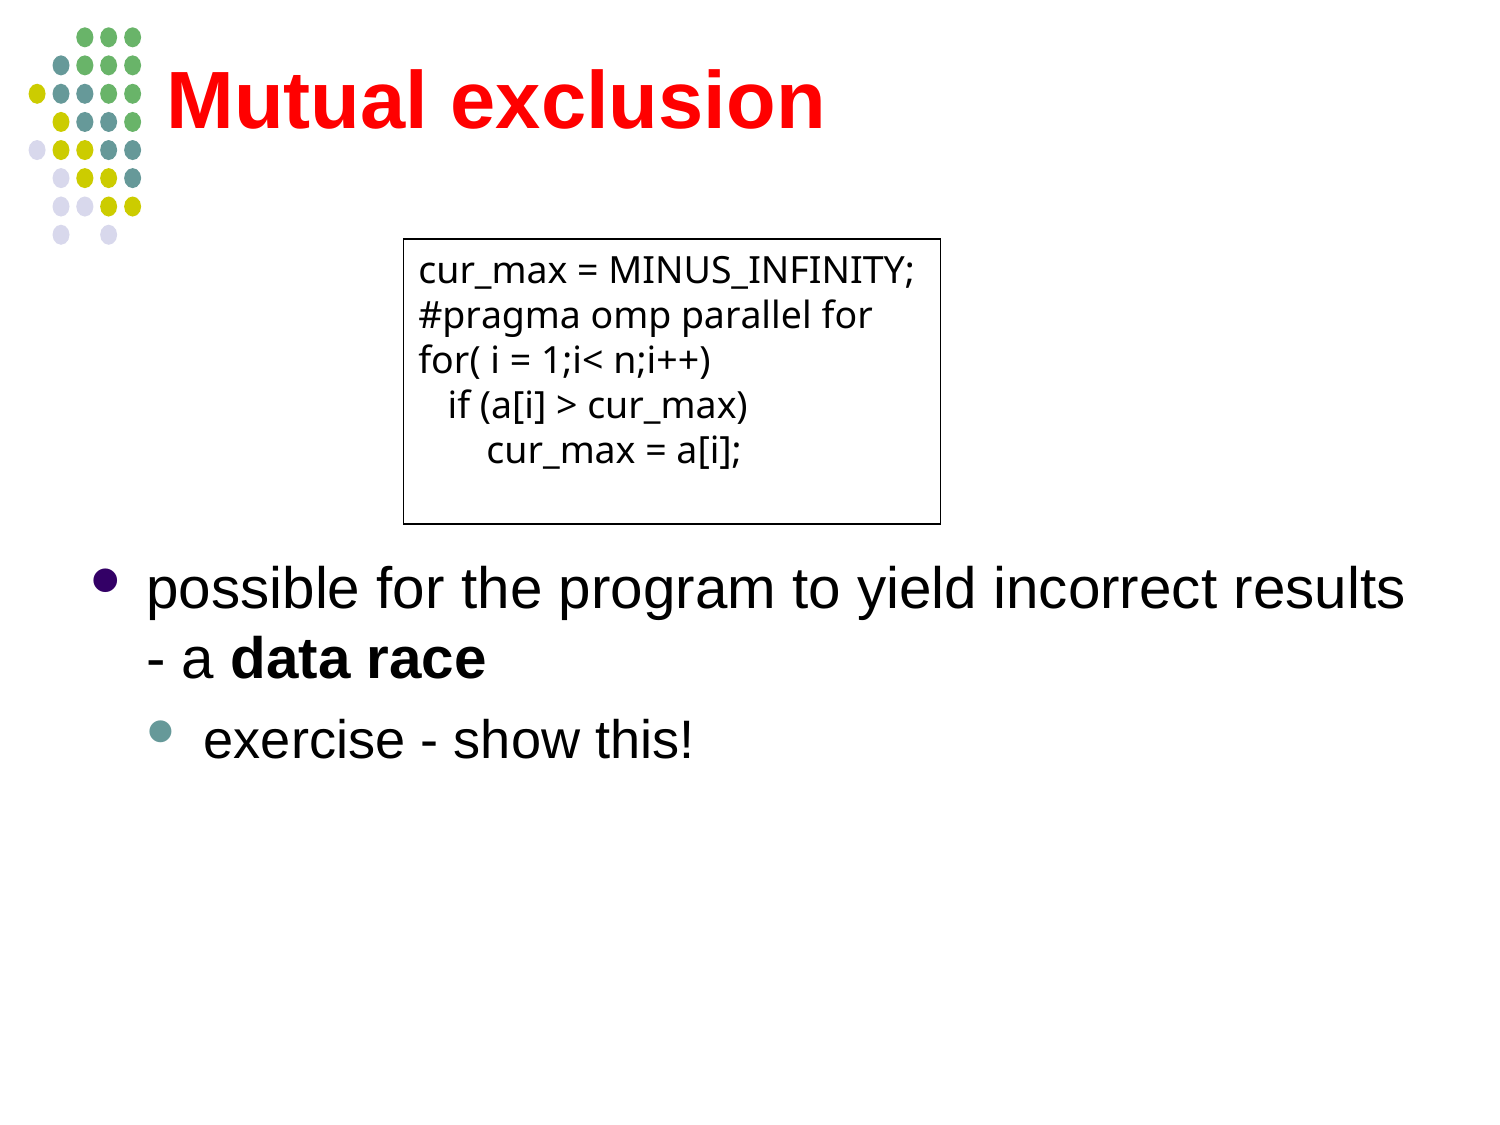

# Mutual exclusion
cur_max = MINUS_INFINITY;
#pragma omp parallel for
for( i = 1;i< n;i++)
 if (a[i] > cur_max)
 cur_max = a[i];
possible for the program to yield incorrect results - a data race
exercise - show this!